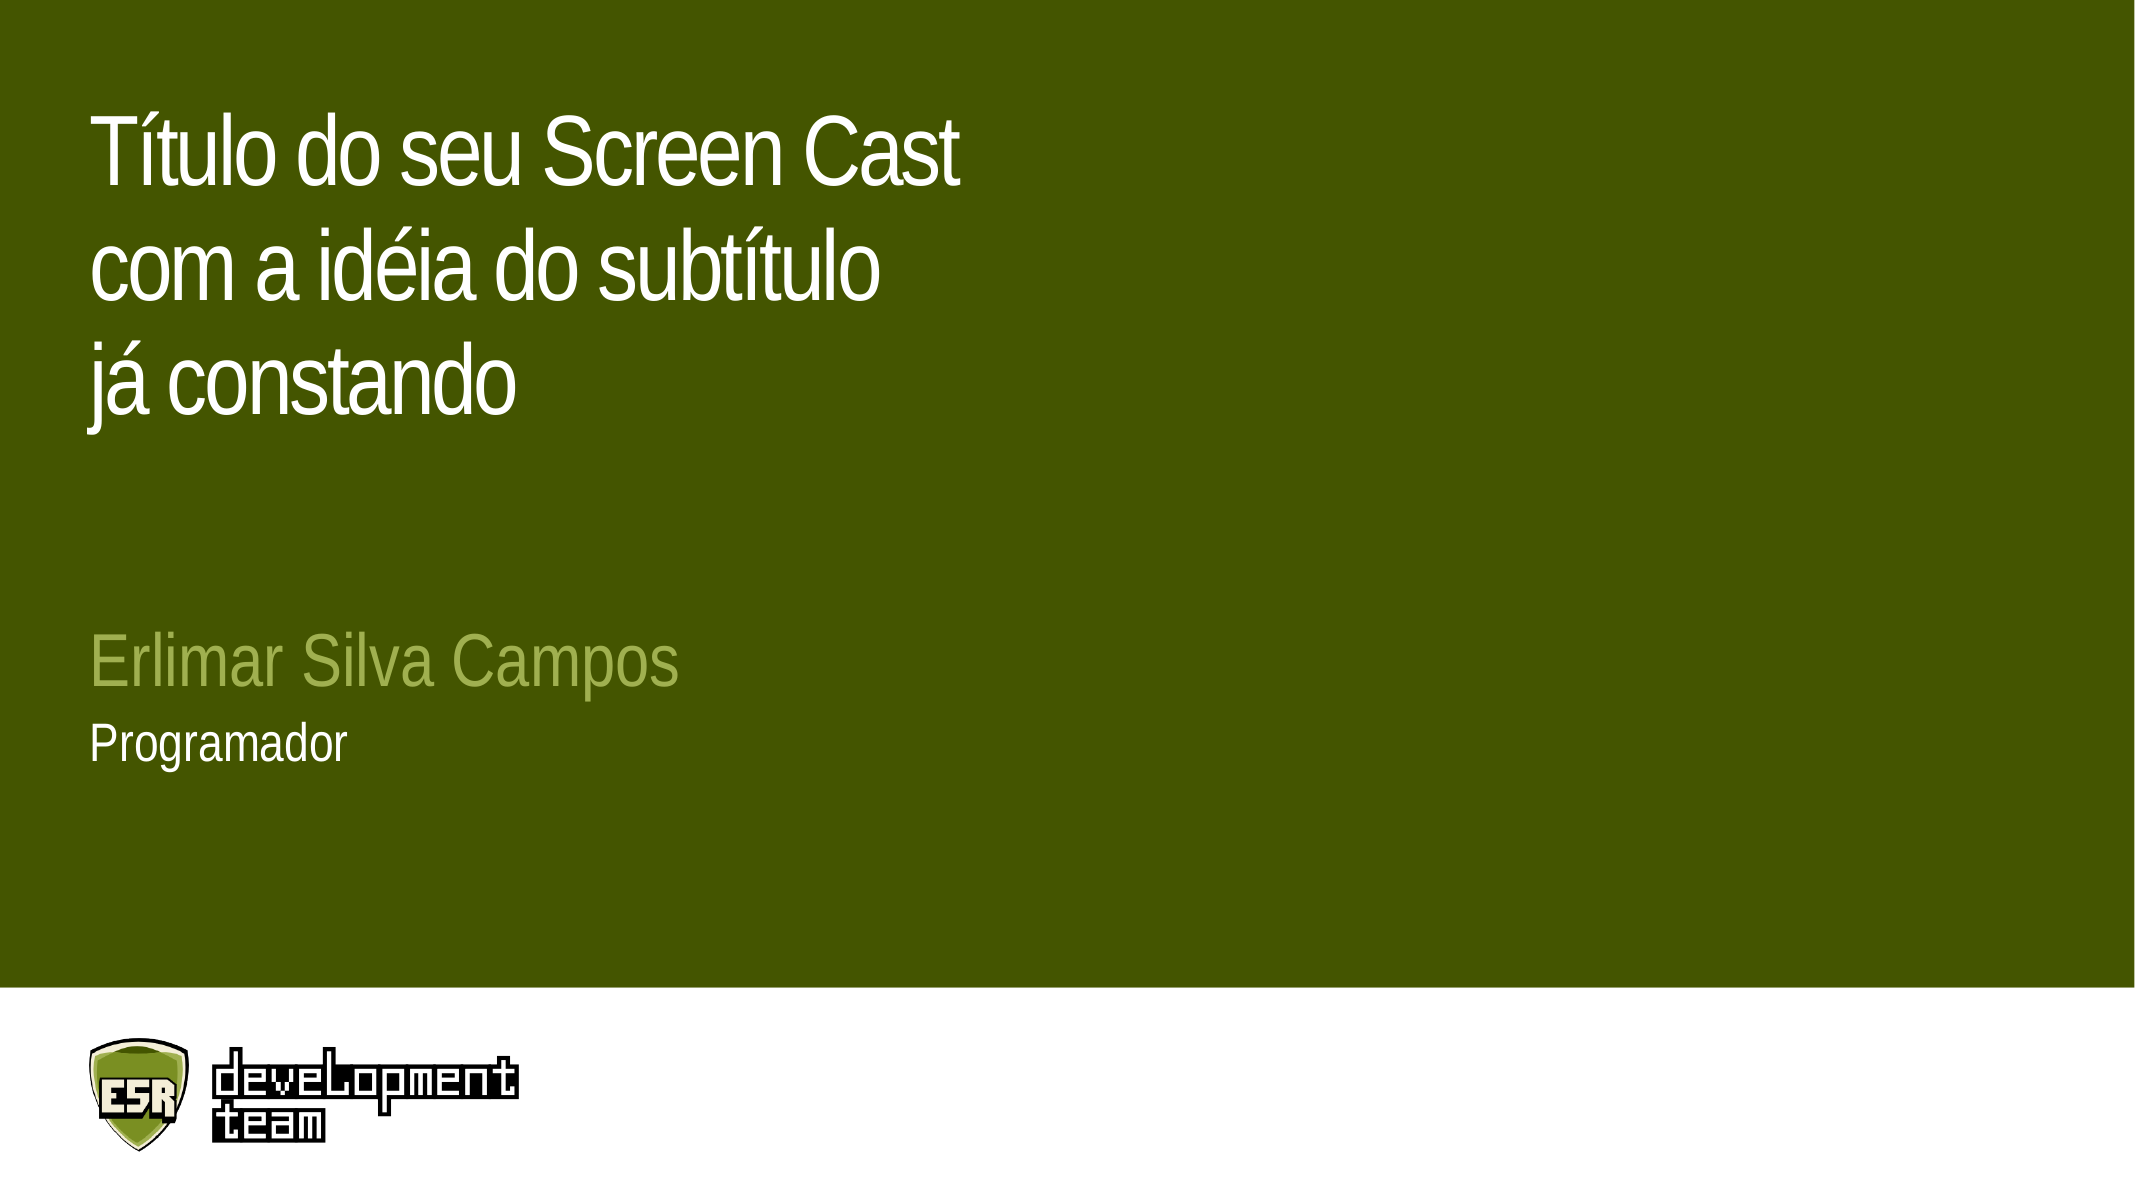

Título do seu Screen Cast
com a idéia do subtítulo
já constando
Erlimar Silva Campos
Programador